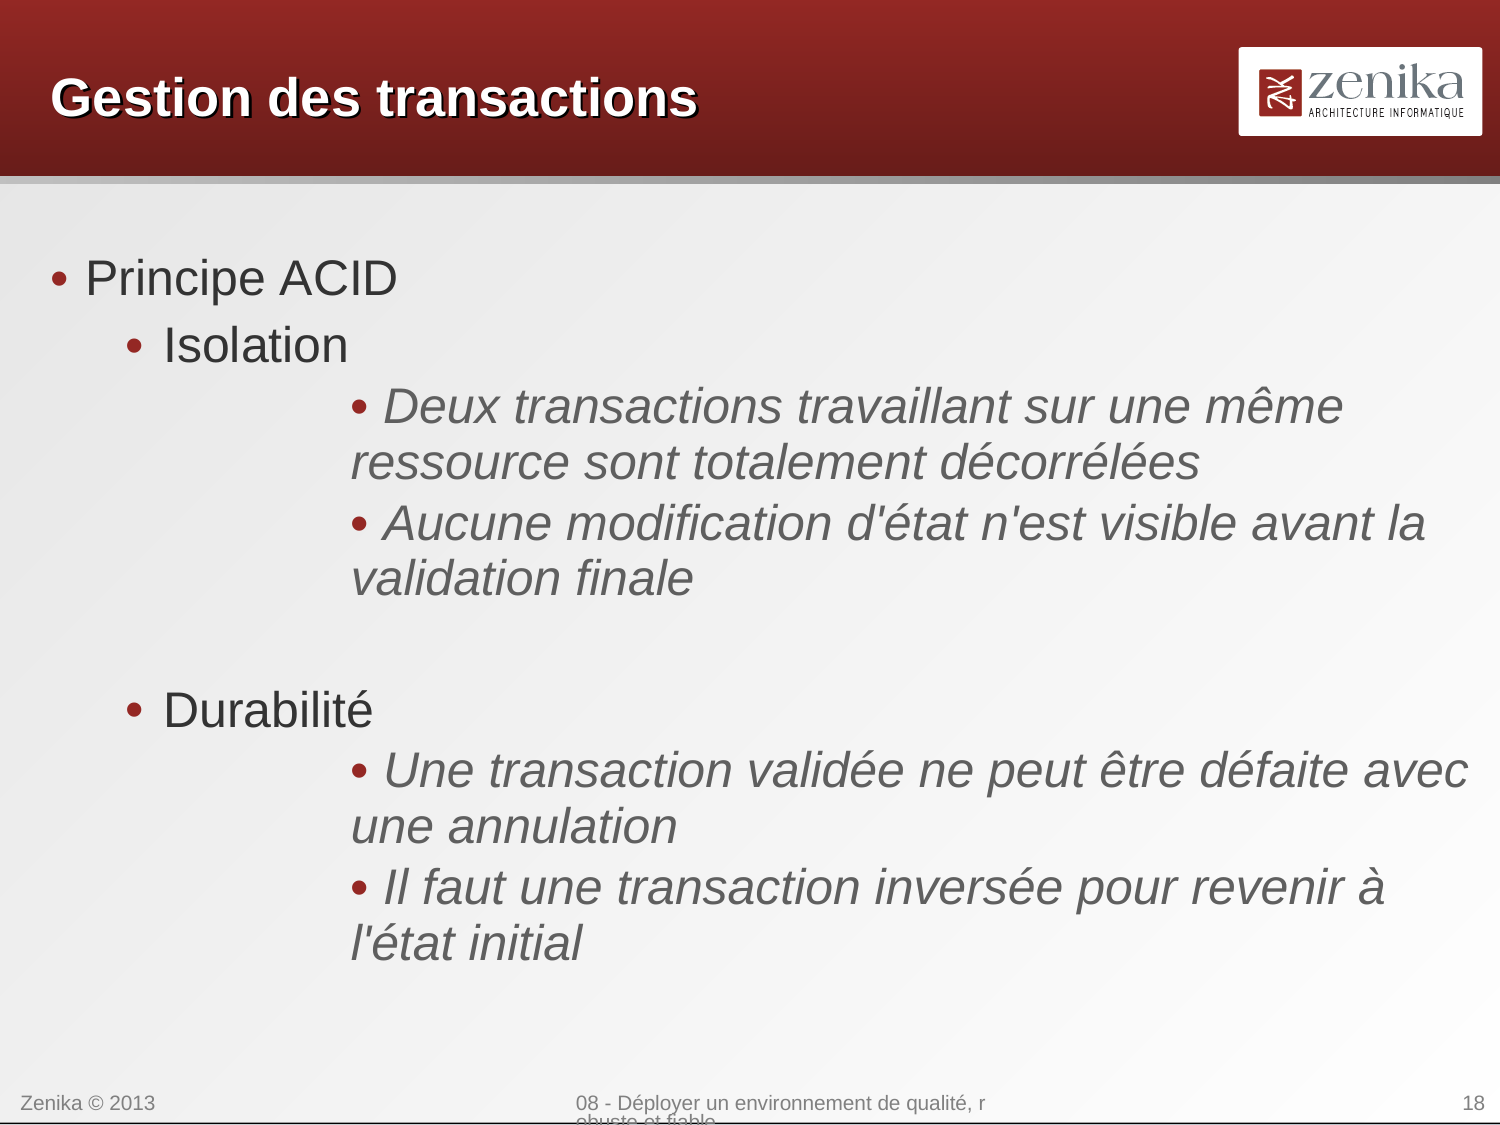

# Gestion des transactions
Principe ACID
Isolation
 Deux transactions travaillant sur une même ressource sont totalement décorrélées
 Aucune modification d'état n'est visible avant la validation finale
Durabilité
 Une transaction validée ne peut être défaite avec une annulation
 Il faut une transaction inversée pour revenir à l'état initial